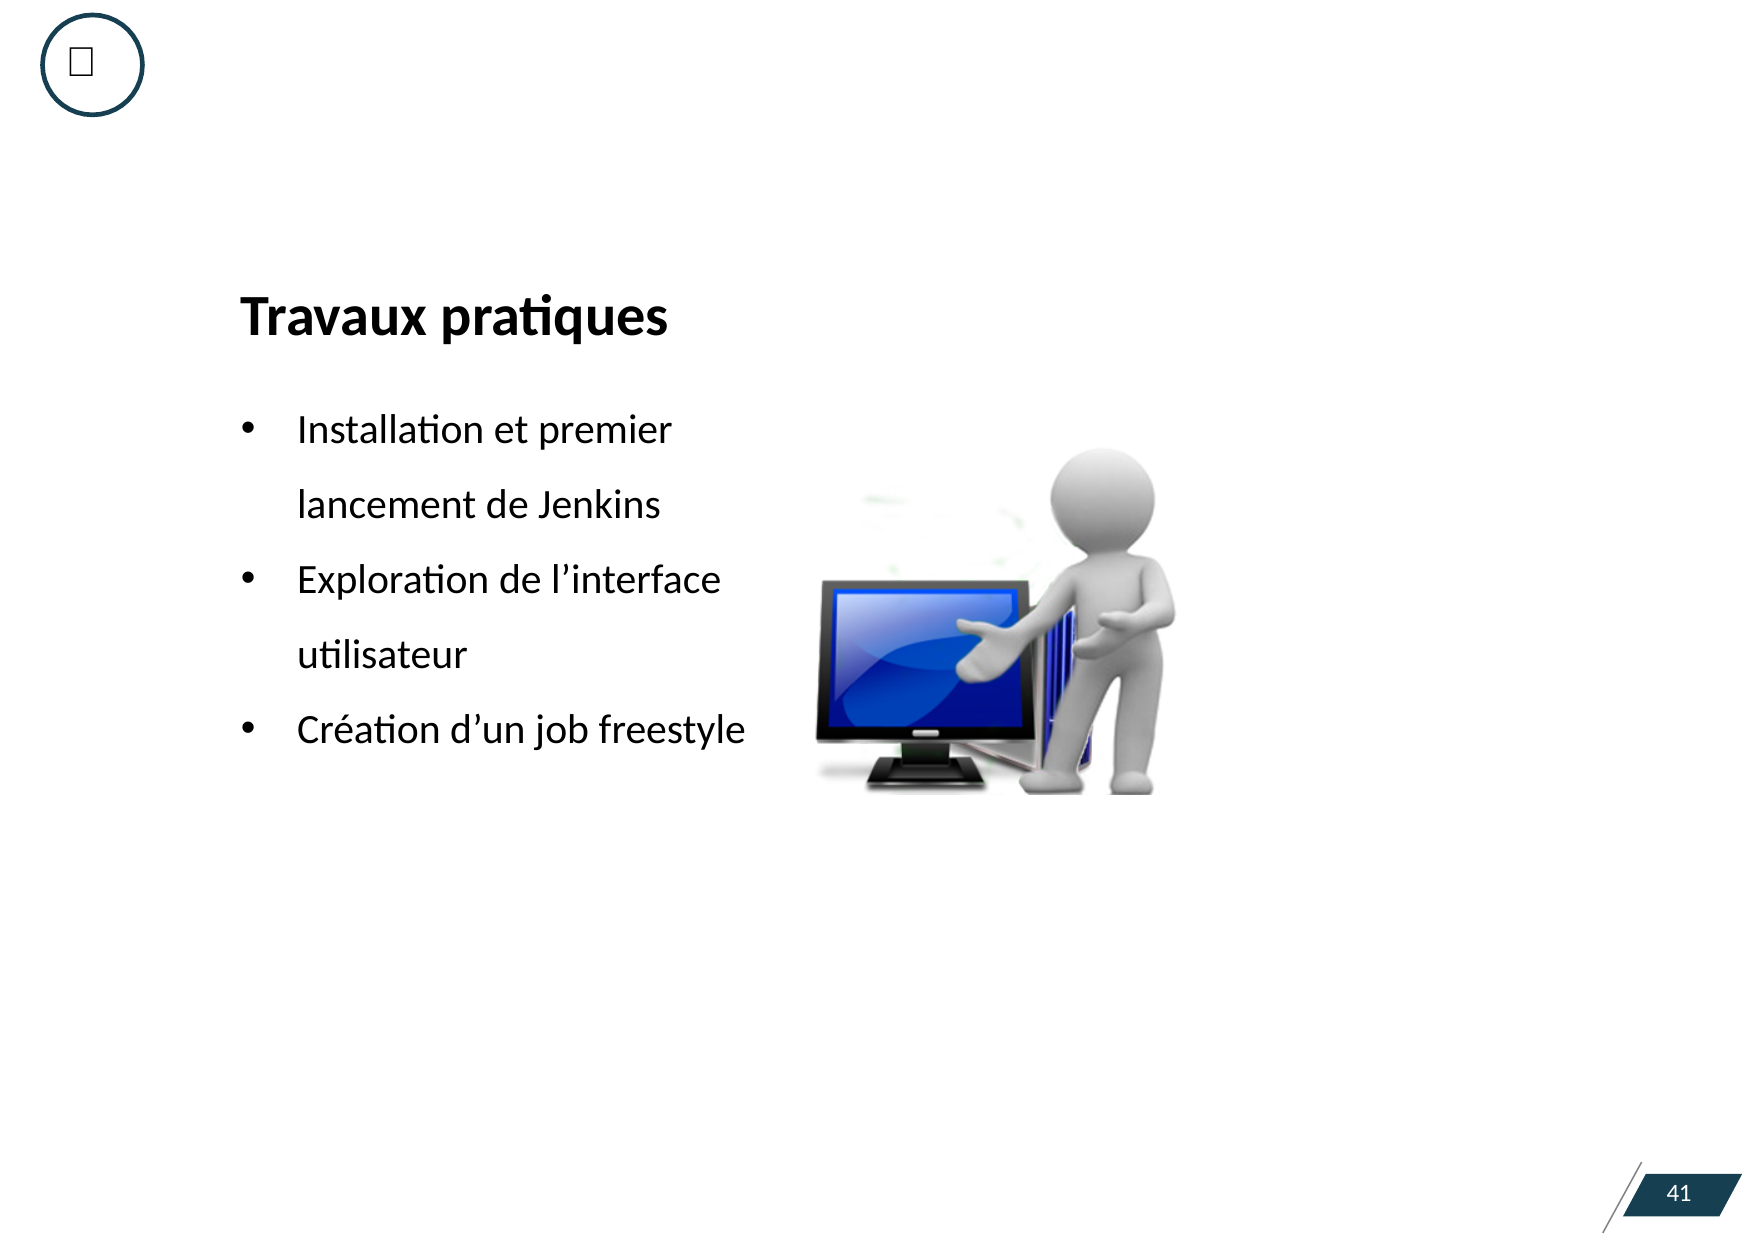

🚀
Travaux pratiques
Installation et premier lancement de Jenkins
Exploration de l’interface utilisateur
Création d’un job freestyle
41